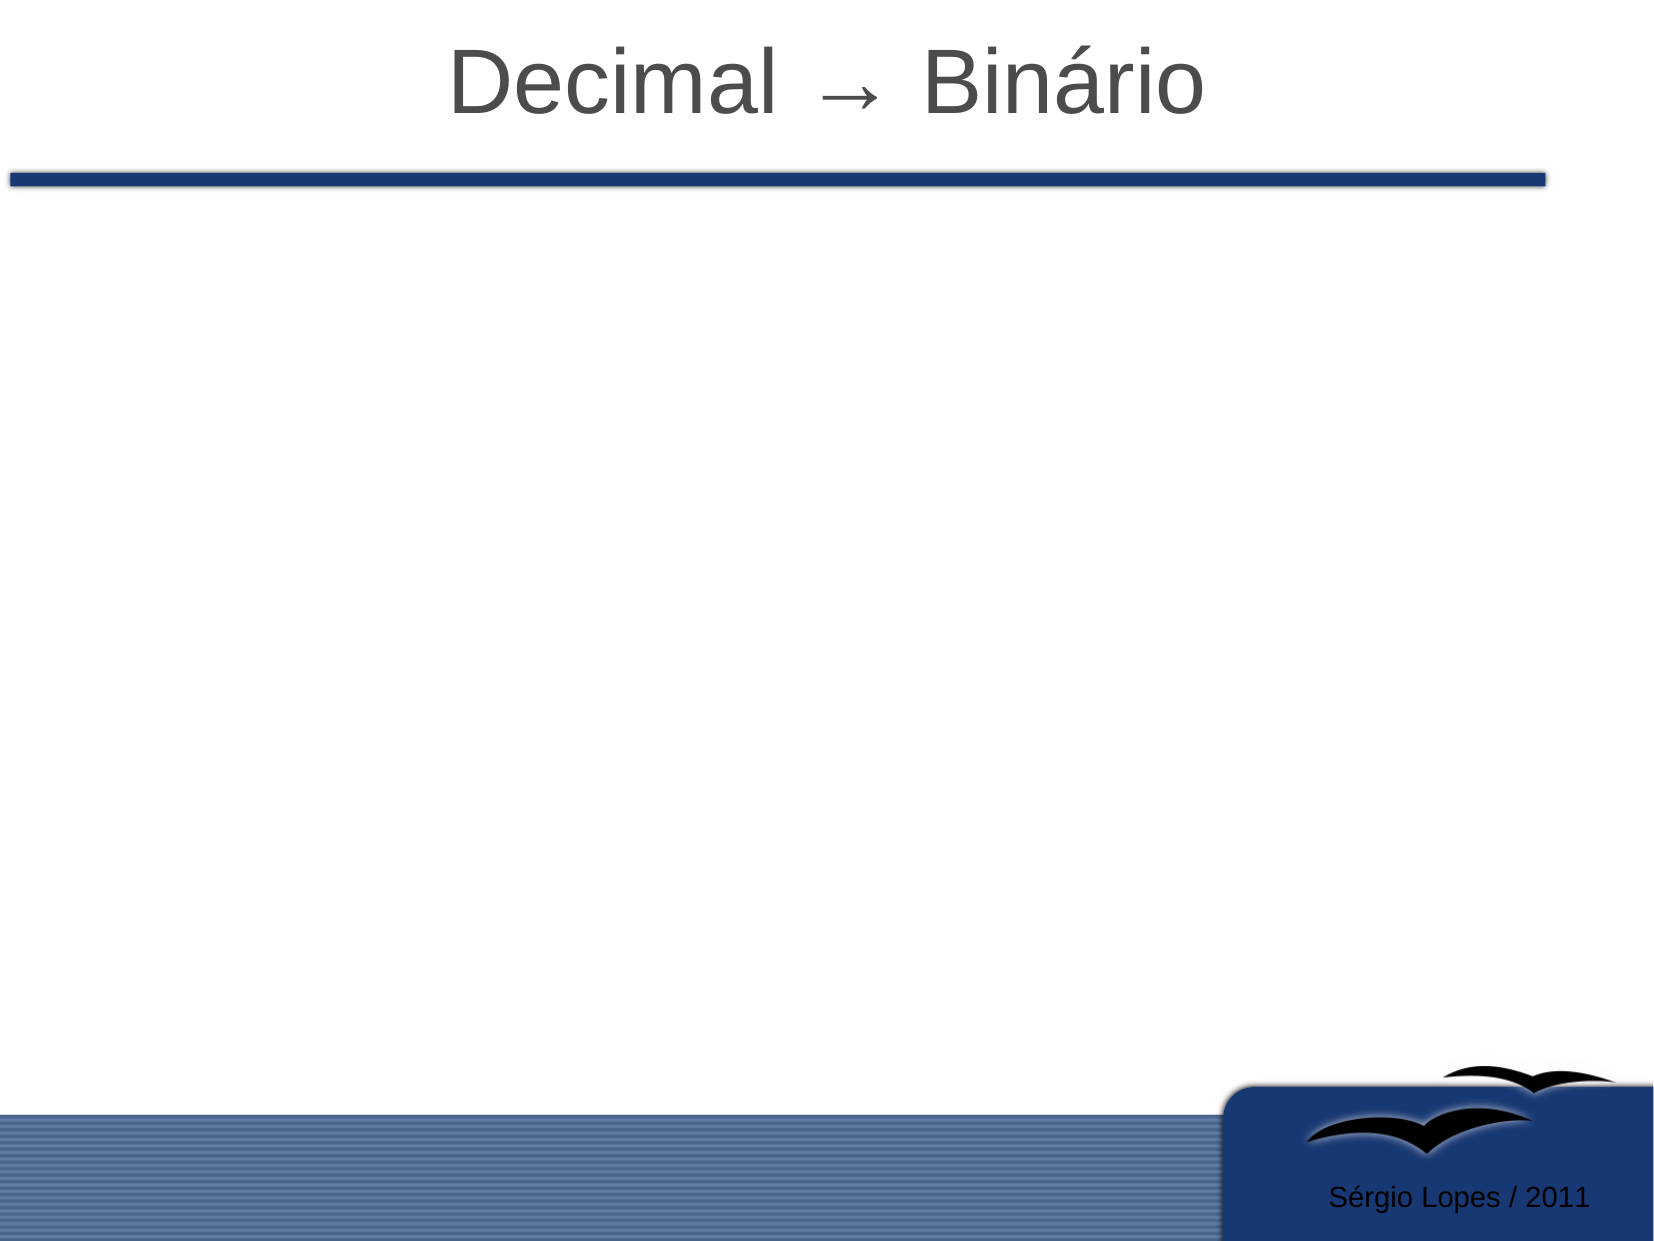

# Decimal → Binário
Sérgio Lopes / 2011